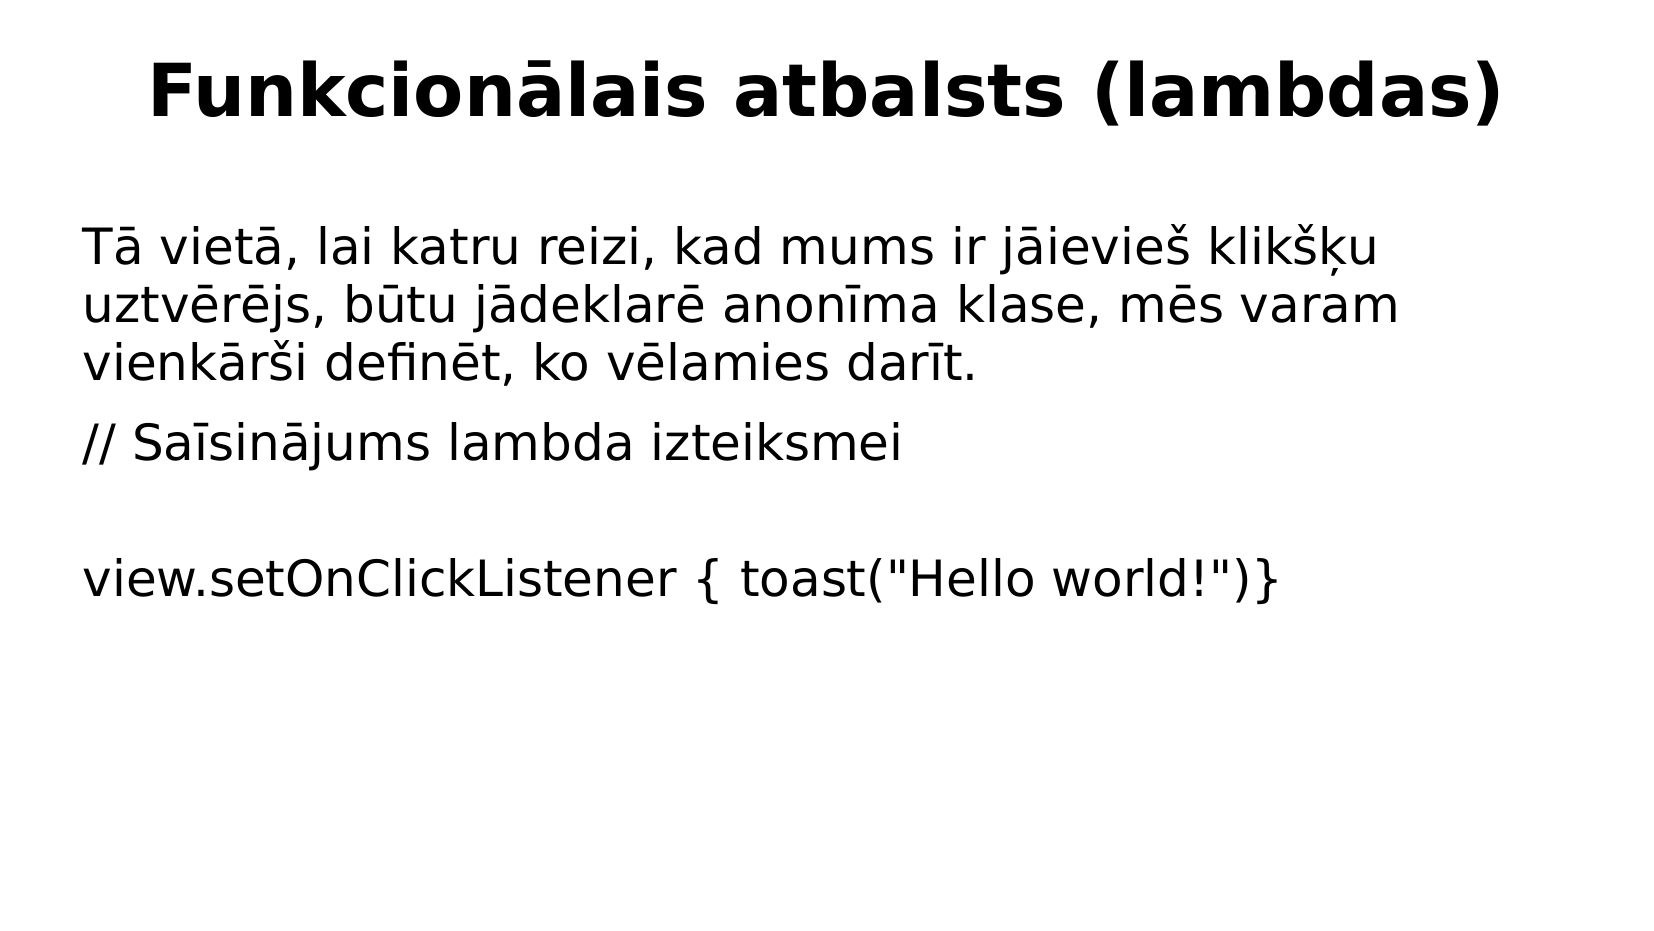

# Funkcionālais atbalsts (lambdas)
Tā vietā, lai katru reizi, kad mums ir jāievieš klikšķu uztvērējs, būtu jādeklarē anonīma klase, mēs varam vienkārši definēt, ko vēlamies darīt.
// Saīsinājums lambda izteiksmei
view.setOnClickListener { toast("Hello world!")}